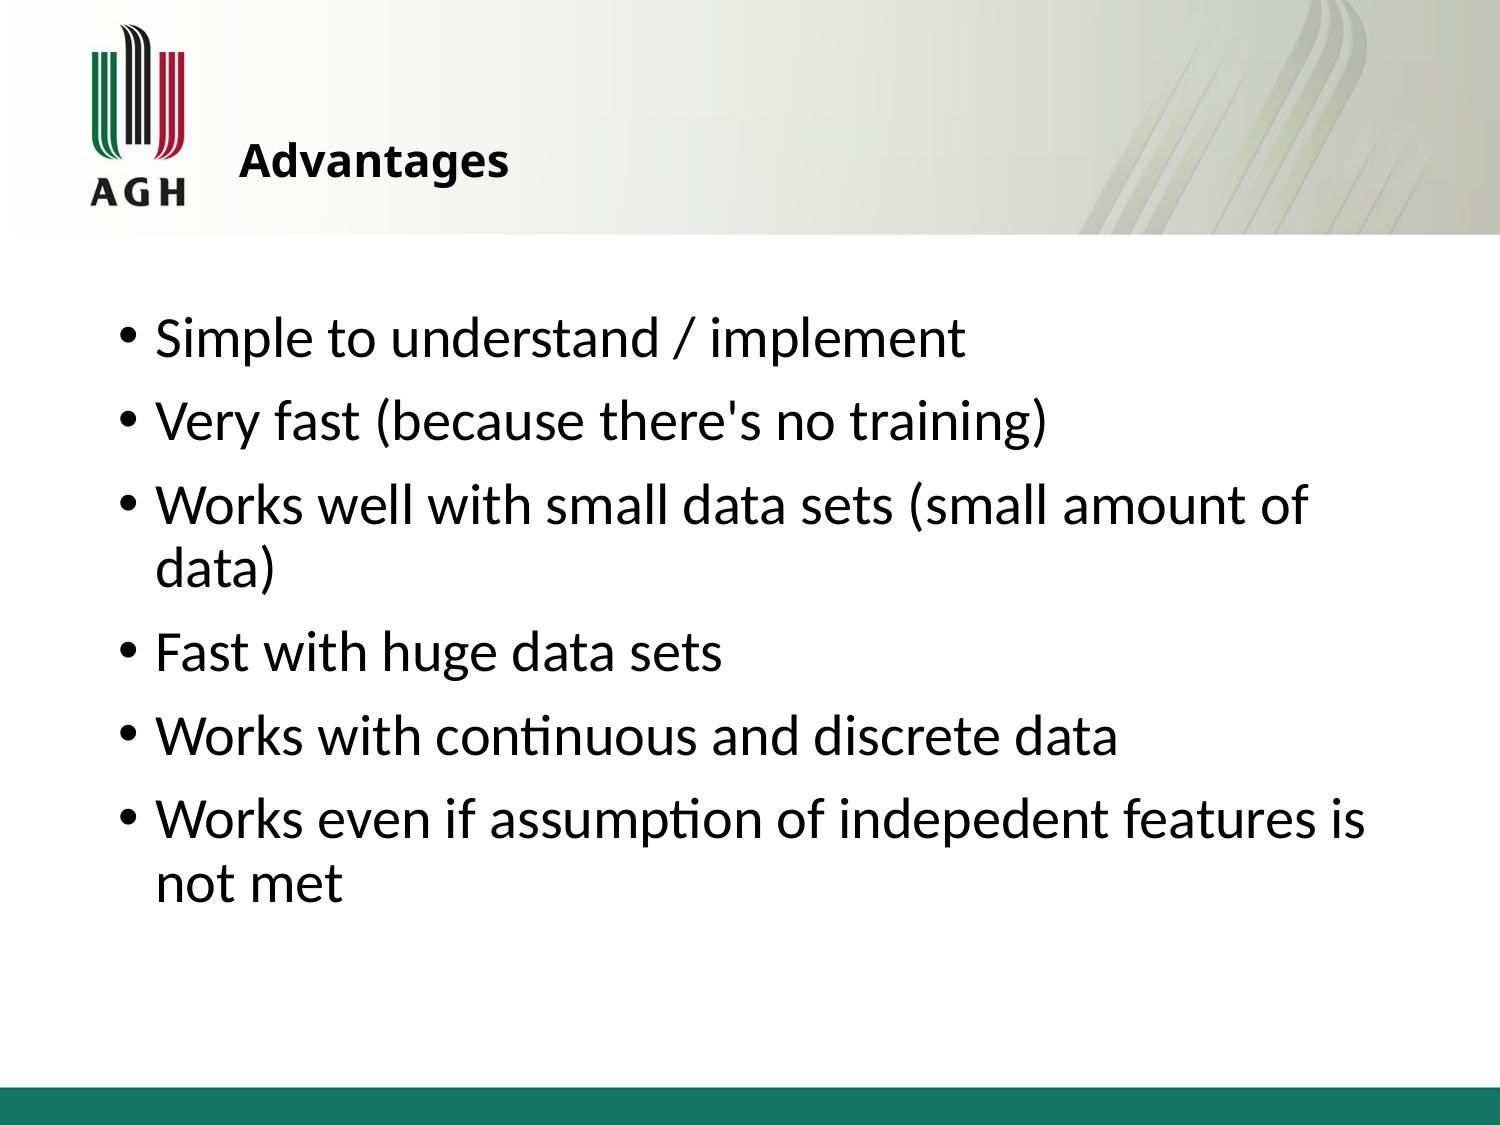

Advantages
Simple to understand / implement
Very fast (because there's no training)
Works well with small data sets (small amount of data)
Fast with huge data sets
Works with continuous and discrete data
Works even if assumption of indepedent features is not met